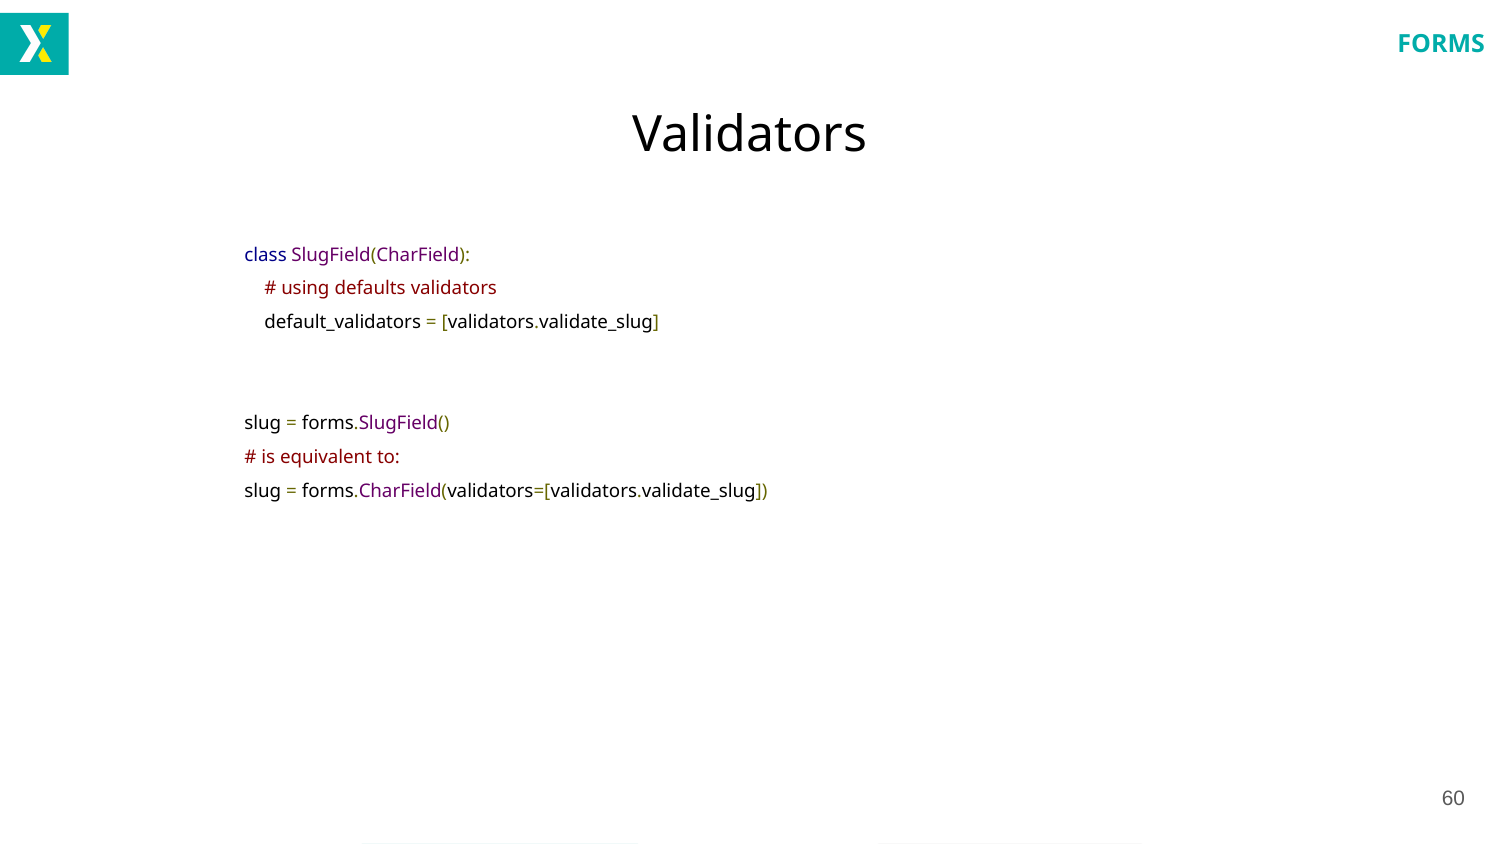

Validators
class SlugField(CharField):
 # using defaults validators
 default_validators = [validators.validate_slug]
slug = forms.SlugField()
# is equivalent to:
slug = forms.CharField(validators=[validators.validate_slug])